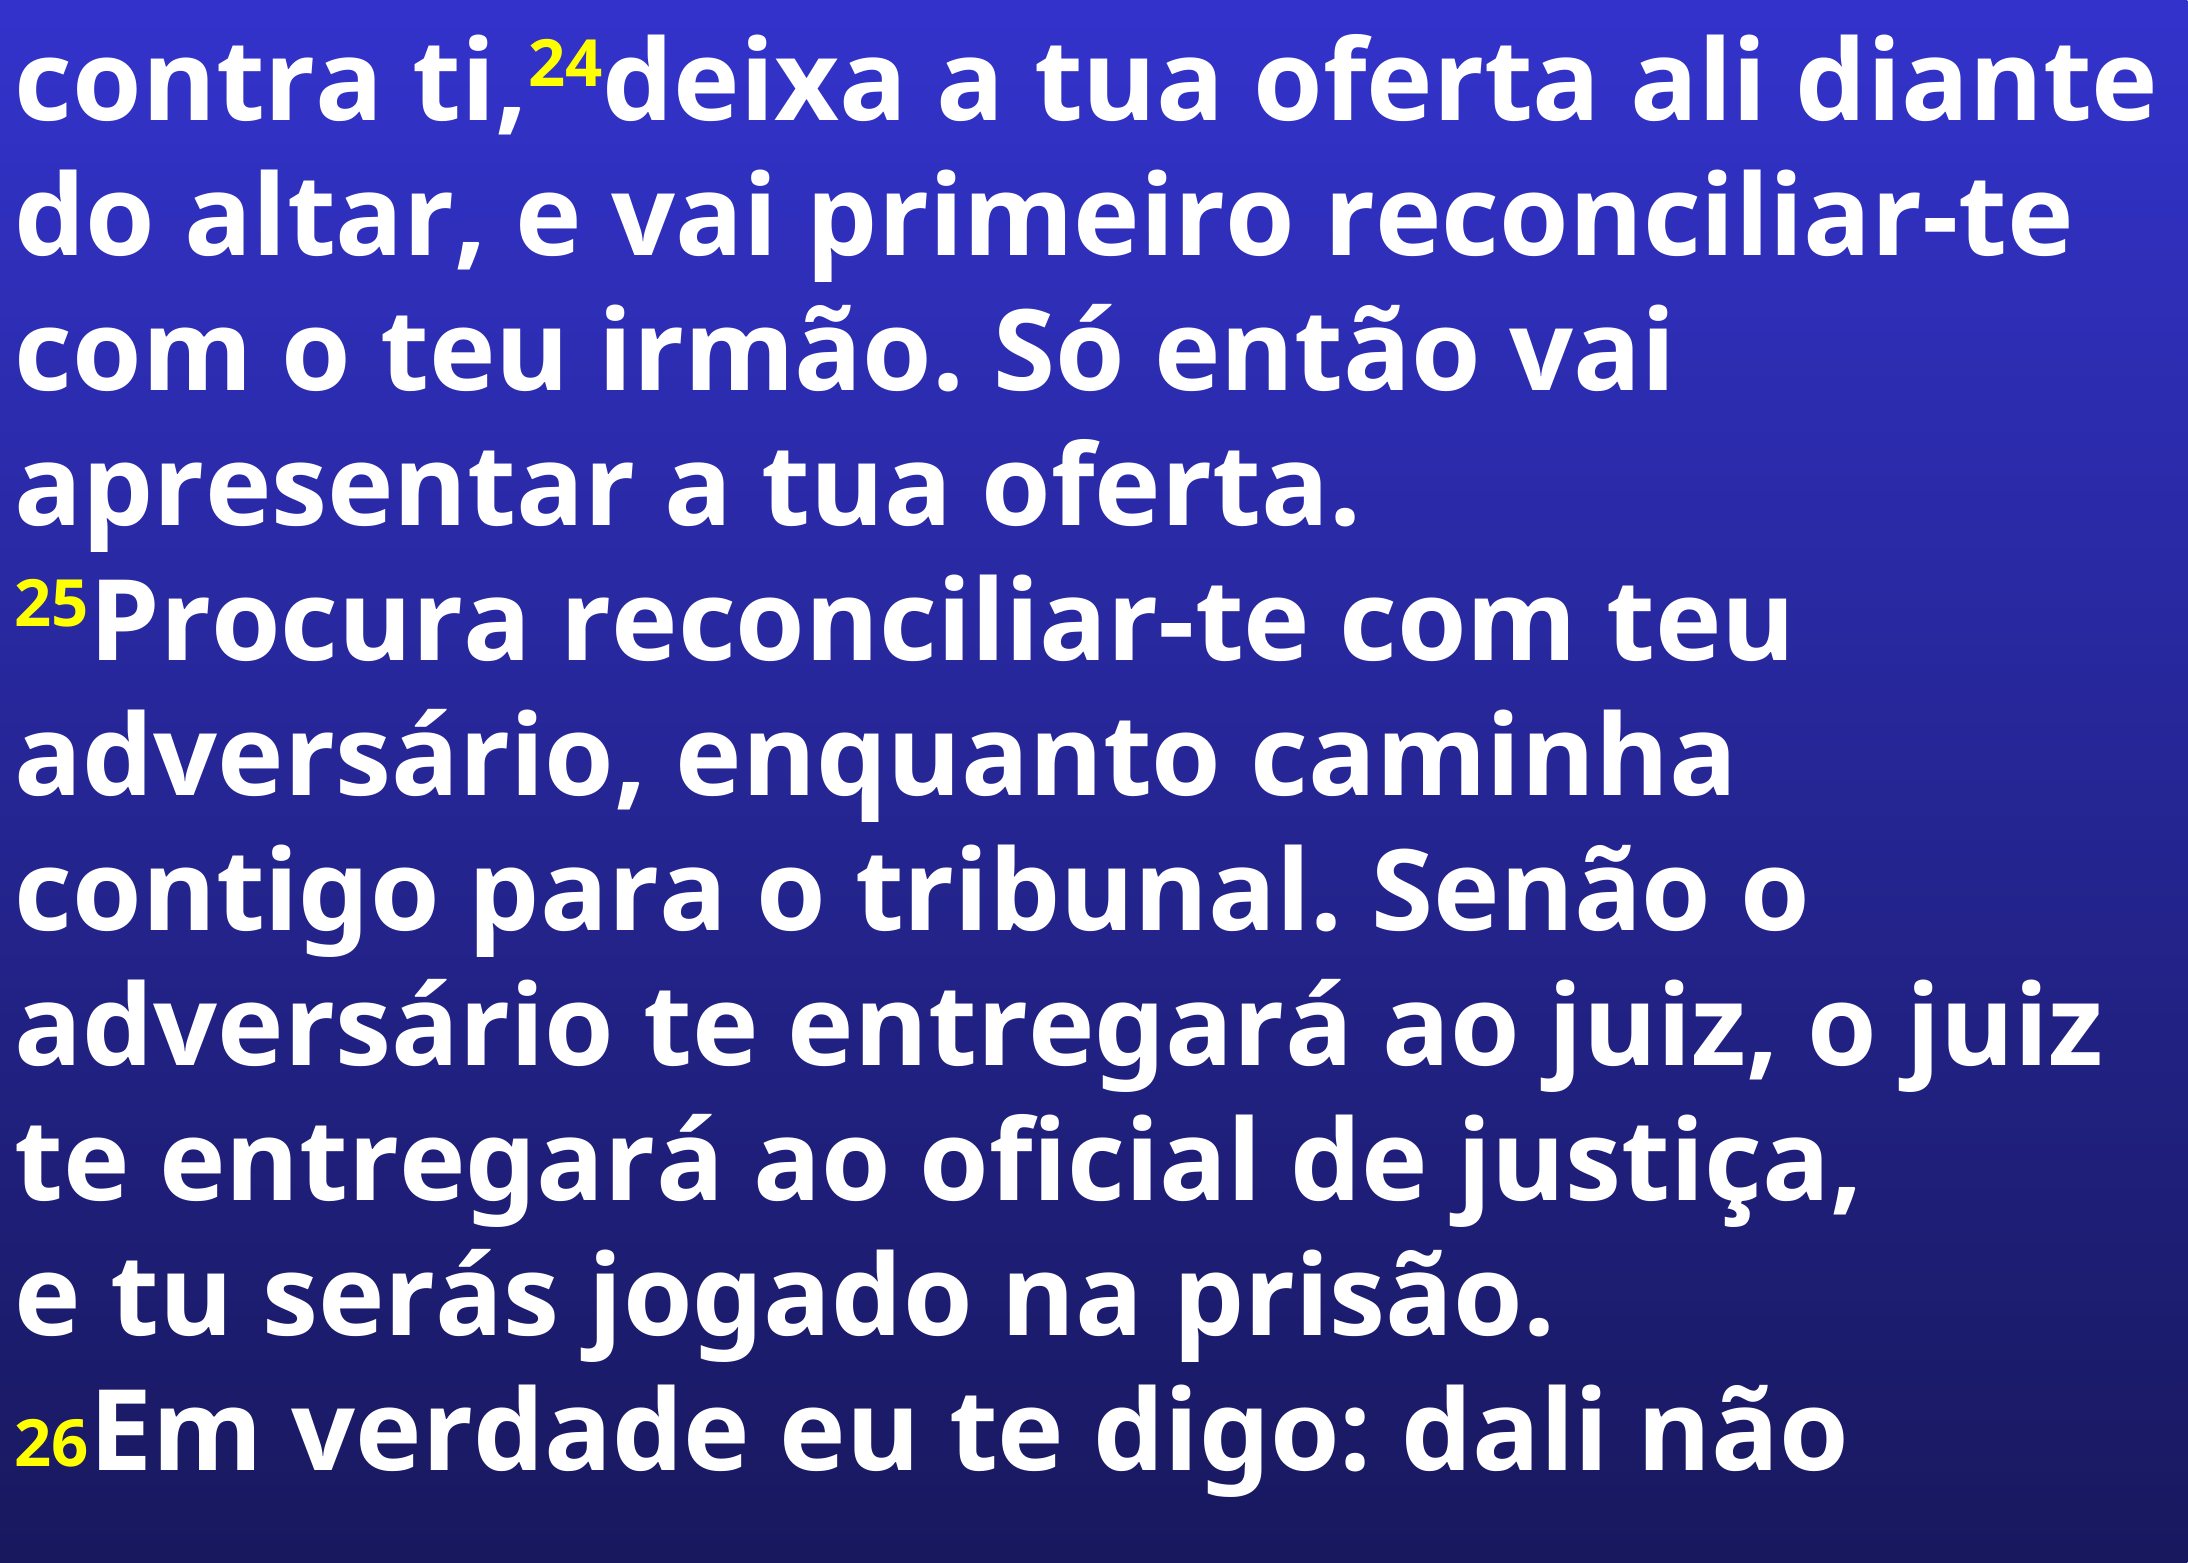

contra ti,24deixa a tua oferta ali diante do altar, e vai primeiro reconciliar-te com o teu irmão. Só então vai apresentar a tua oferta.
25Procura reconciliar-te com teu adversário, enquanto caminha contigo para o tribunal. Senão o adversário te entregará ao juiz, o juiz te entregará ao oficial de justiça,
e tu serás jogado na prisão.
26Em verdade eu te digo: dali não